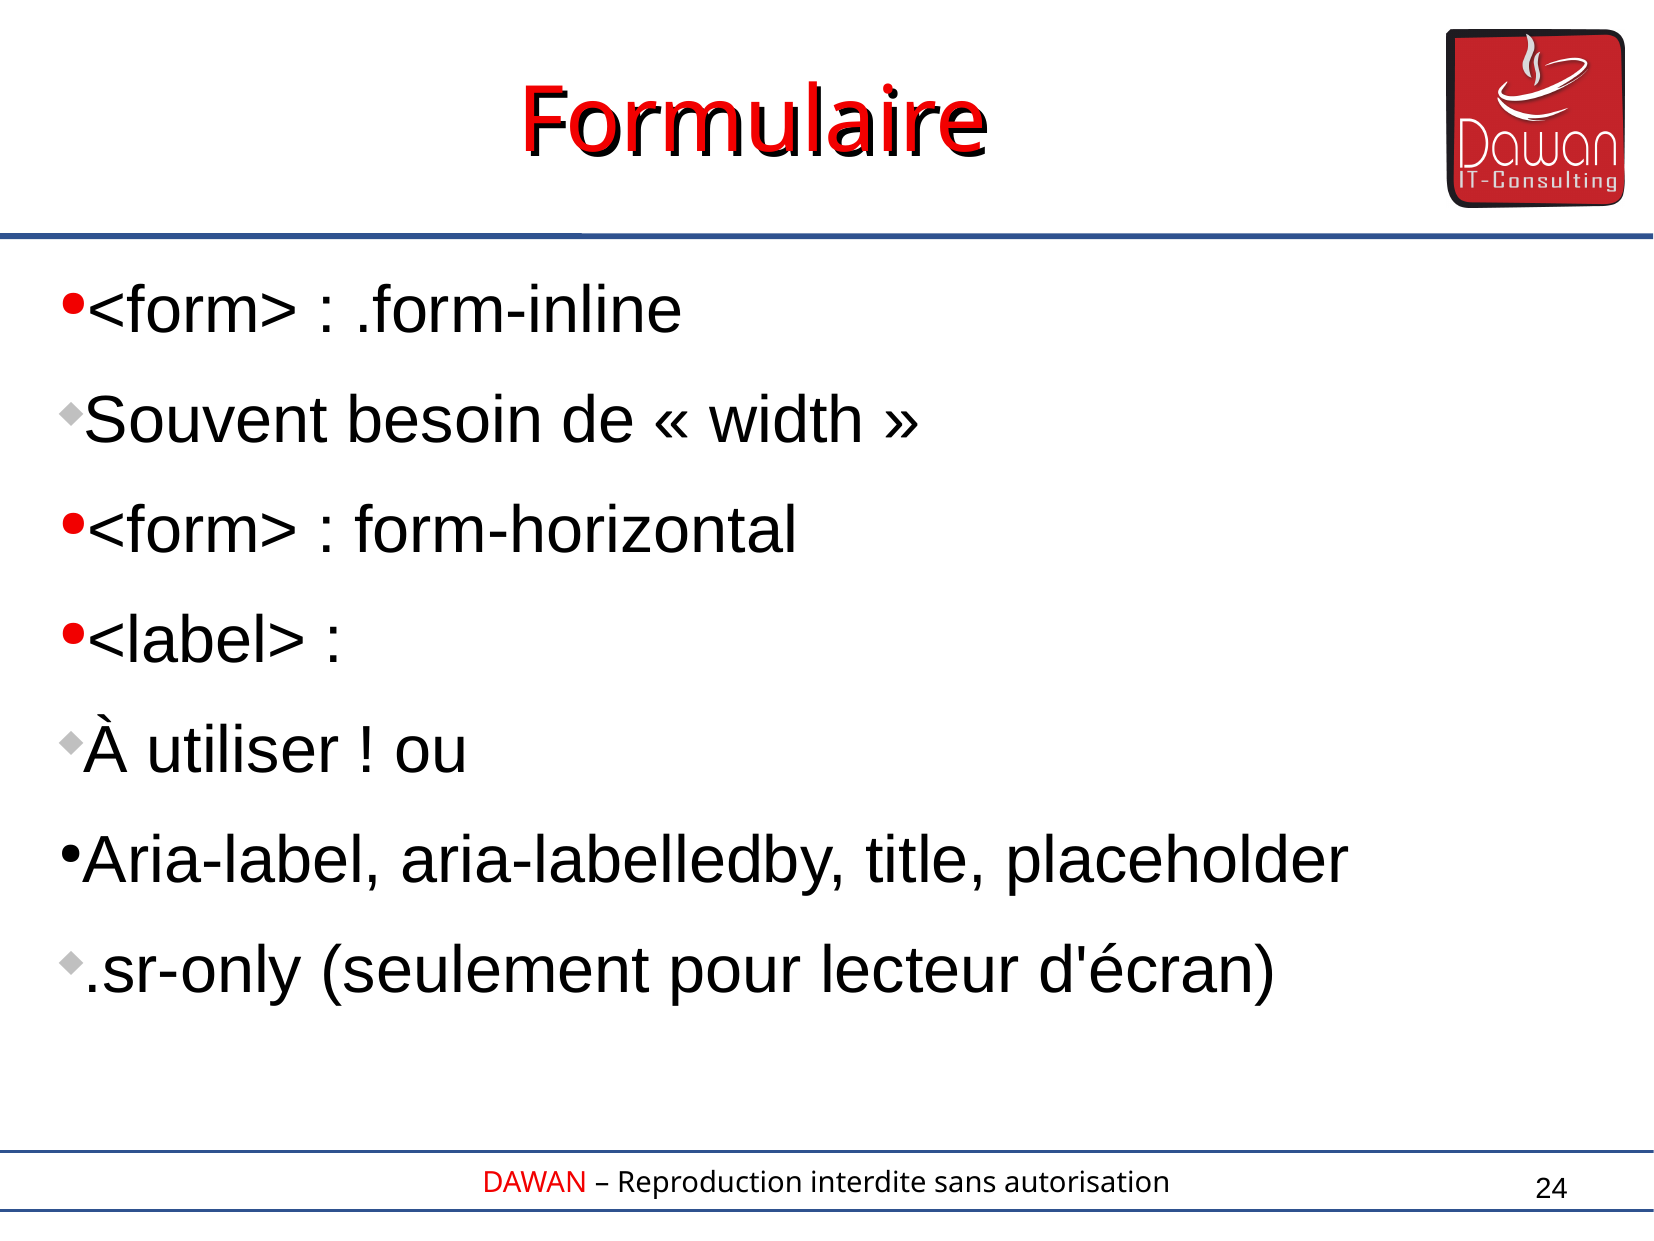

# Formulaire
<form> : .form-inline
Souvent besoin de « width »
<form> : form-horizontal
<label> :
À utiliser ! ou
Aria-label, aria-labelledby, title, placeholder
.sr-only (seulement pour lecteur d'écran)